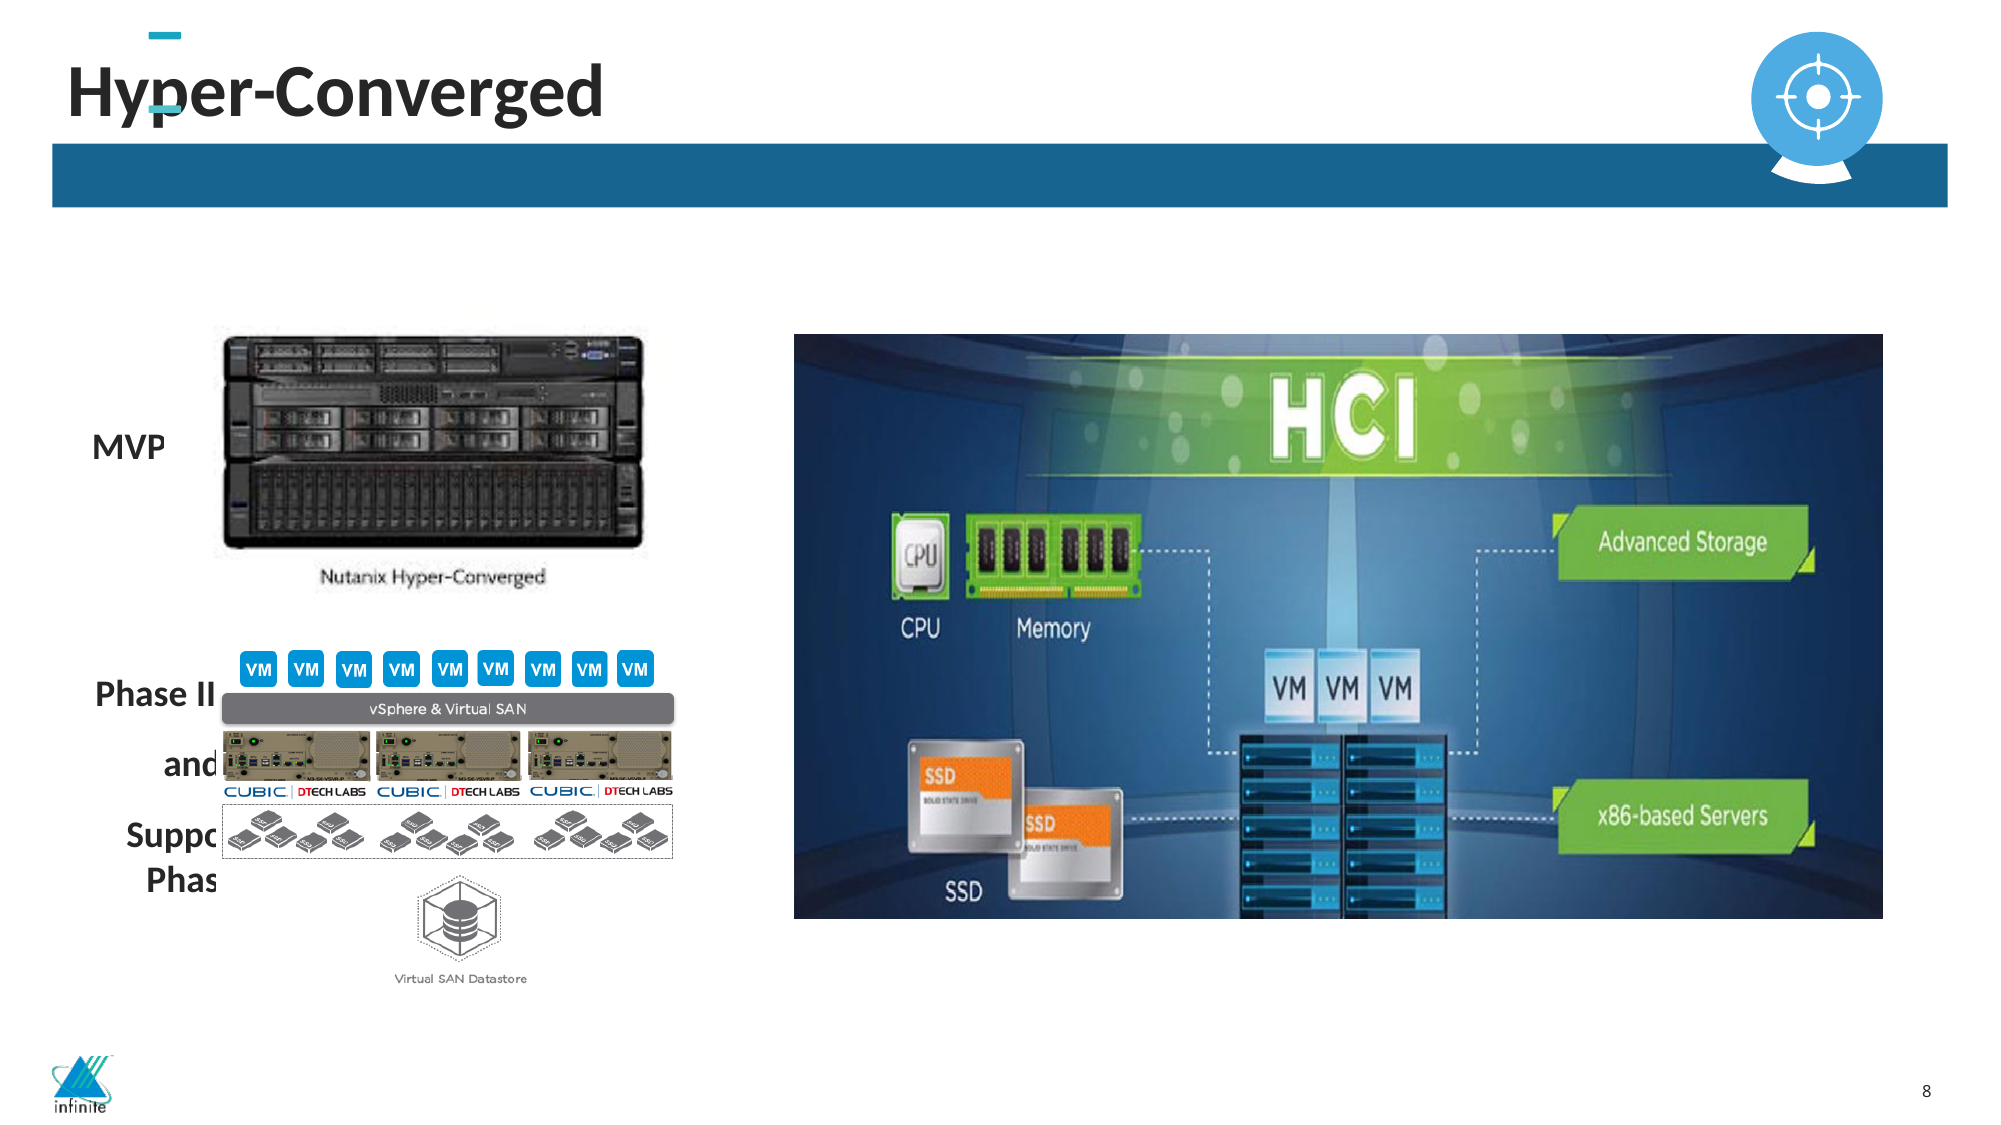

Hyper-Converged
?
MVP Phase
Phase II & III
and
Support
Phase